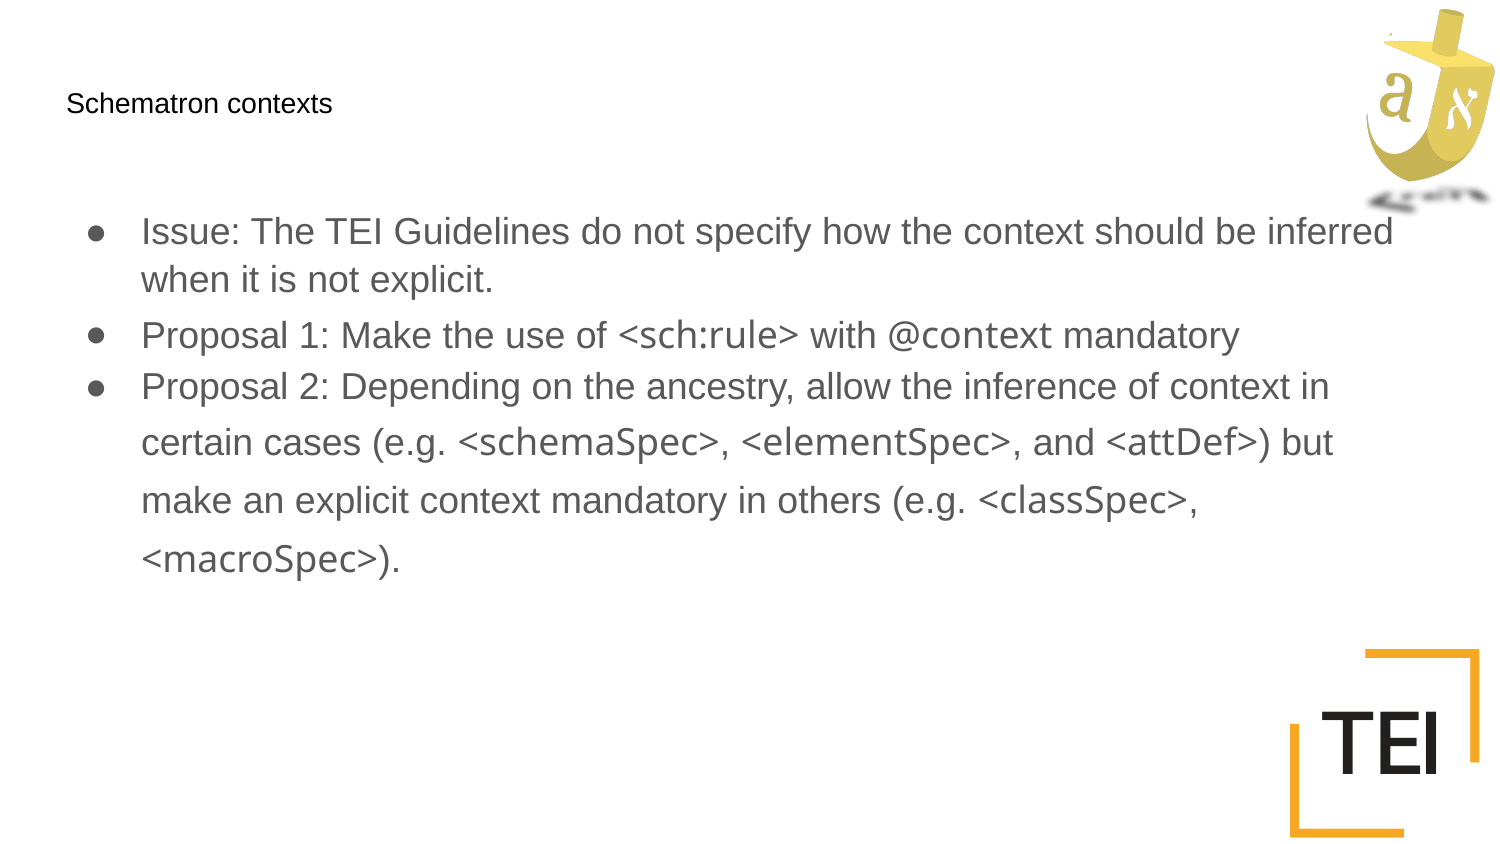

# Schematron contexts
Issue: The TEI Guidelines do not specify how the context should be inferred when it is not explicit.
Proposal 1: Make the use of <sch:rule> with @context mandatory
Proposal 2: Depending on the ancestry, allow the inference of context in certain cases (e.g. <schemaSpec>, <elementSpec>, and <attDef>) but make an explicit context mandatory in others (e.g. <classSpec>, <macroSpec>).